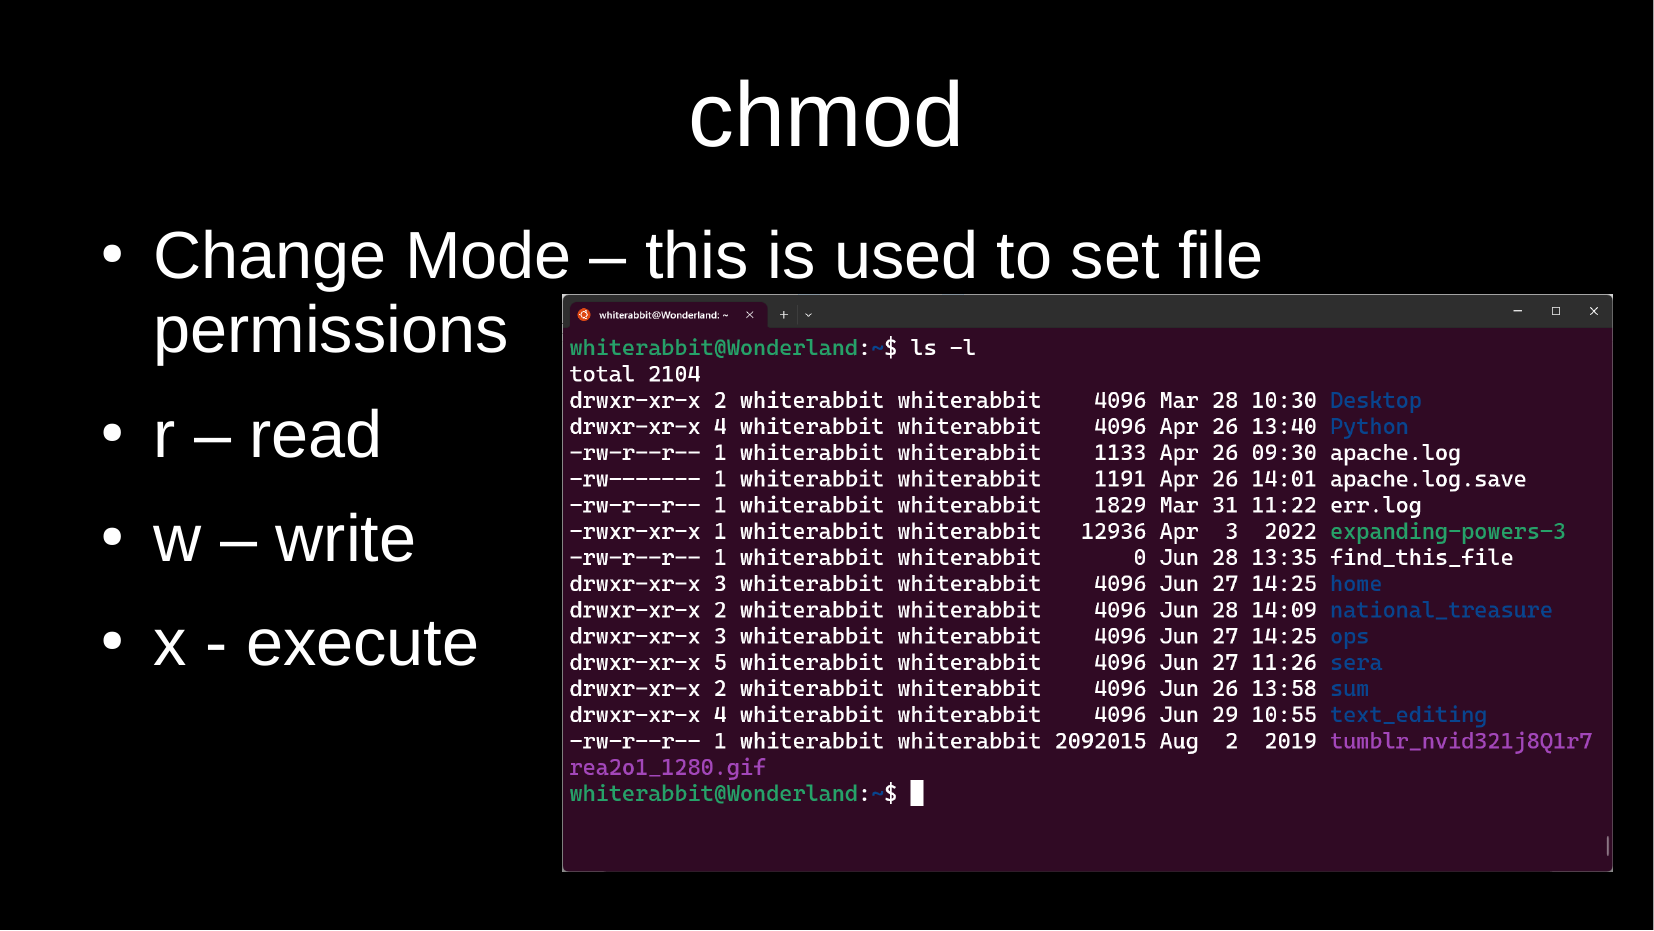

# chmod
Change Mode – this is used to set file permissions
r – read
w – write
x - execute